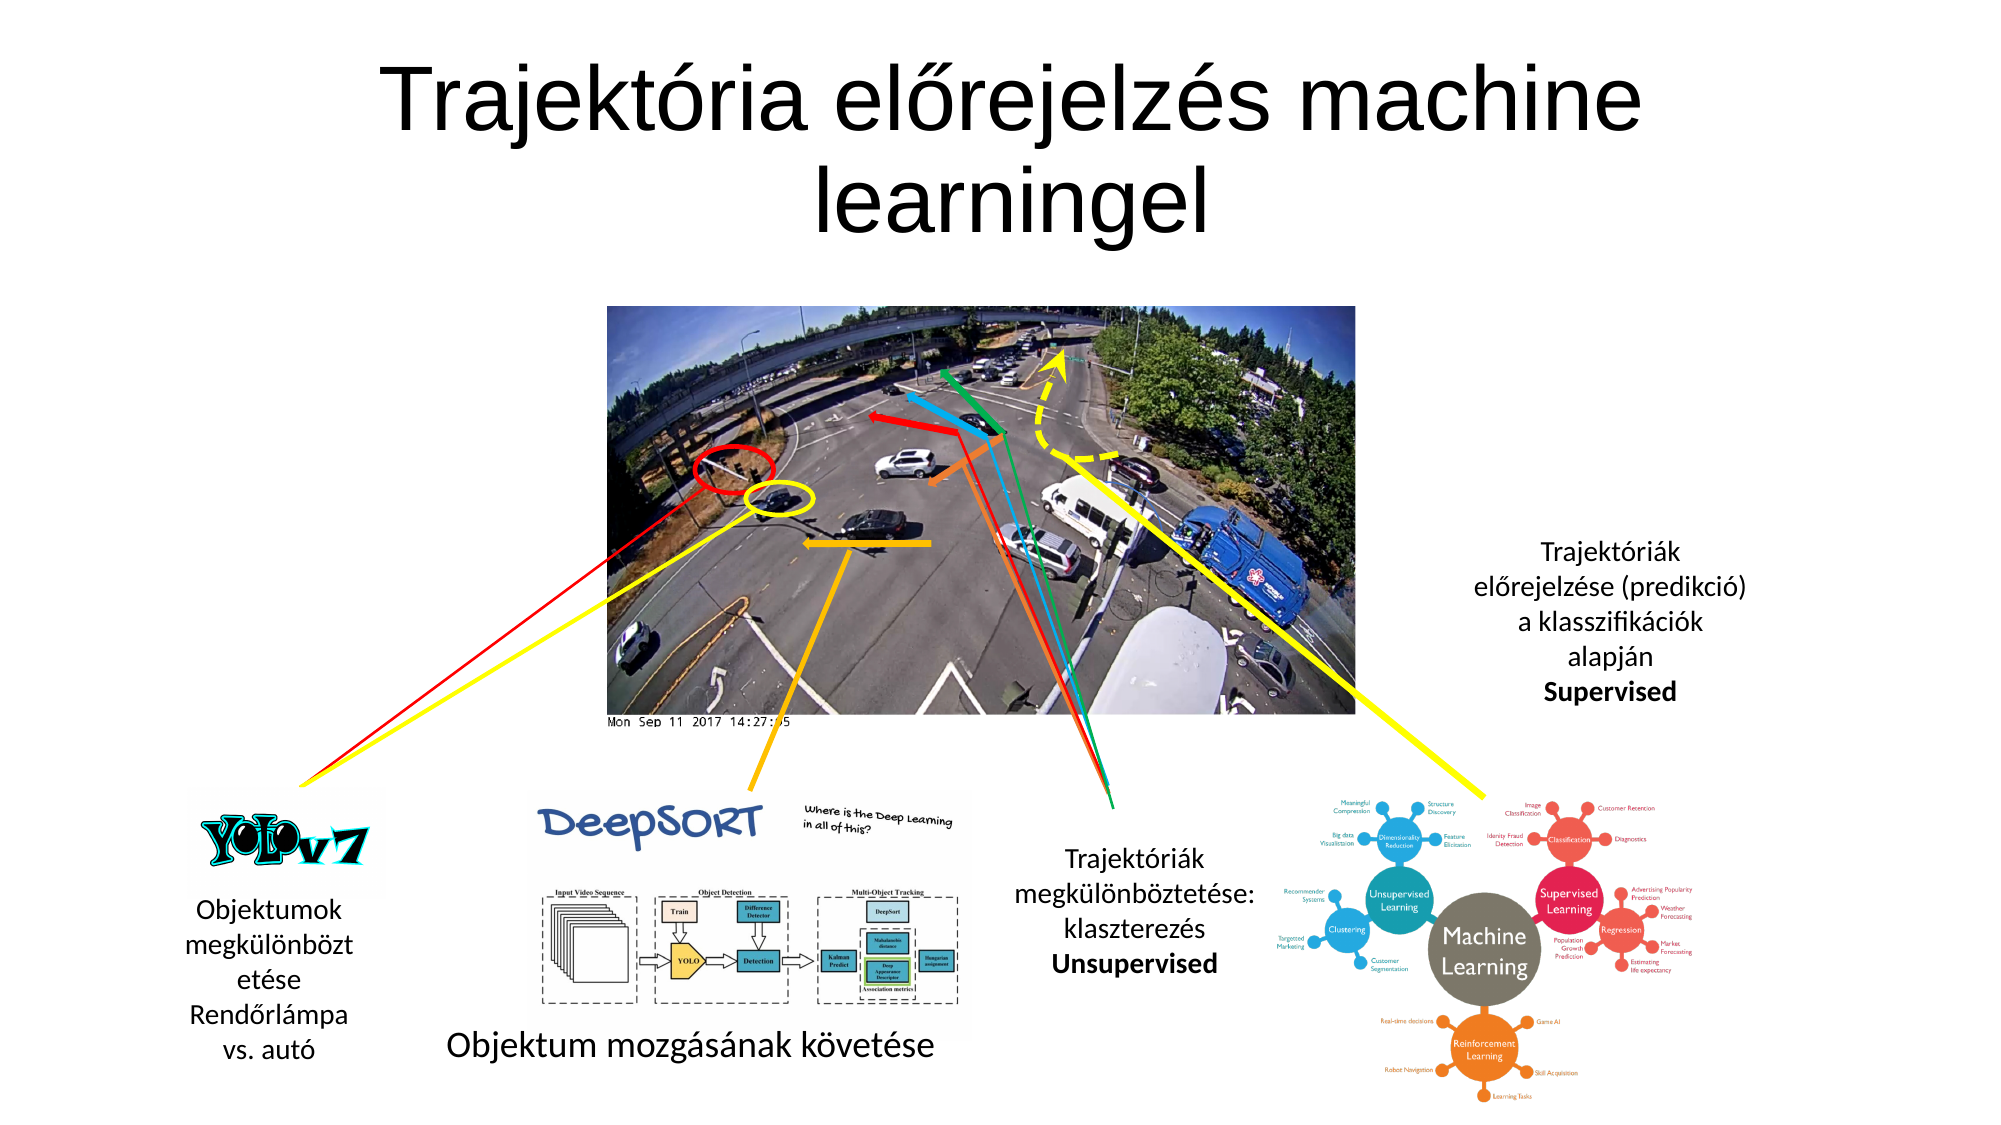

# Trajektória előrejelzés machine learningel
Trajektóriák előrejelzése (predikció) a klasszifikációk alapján
Supervised
Trajektóriák megkülönböztetése: klaszterezés
Unsupervised
Objektumok megkülönböztetése
Rendőrlámpa vs. autó
Objektum mozgásának követése